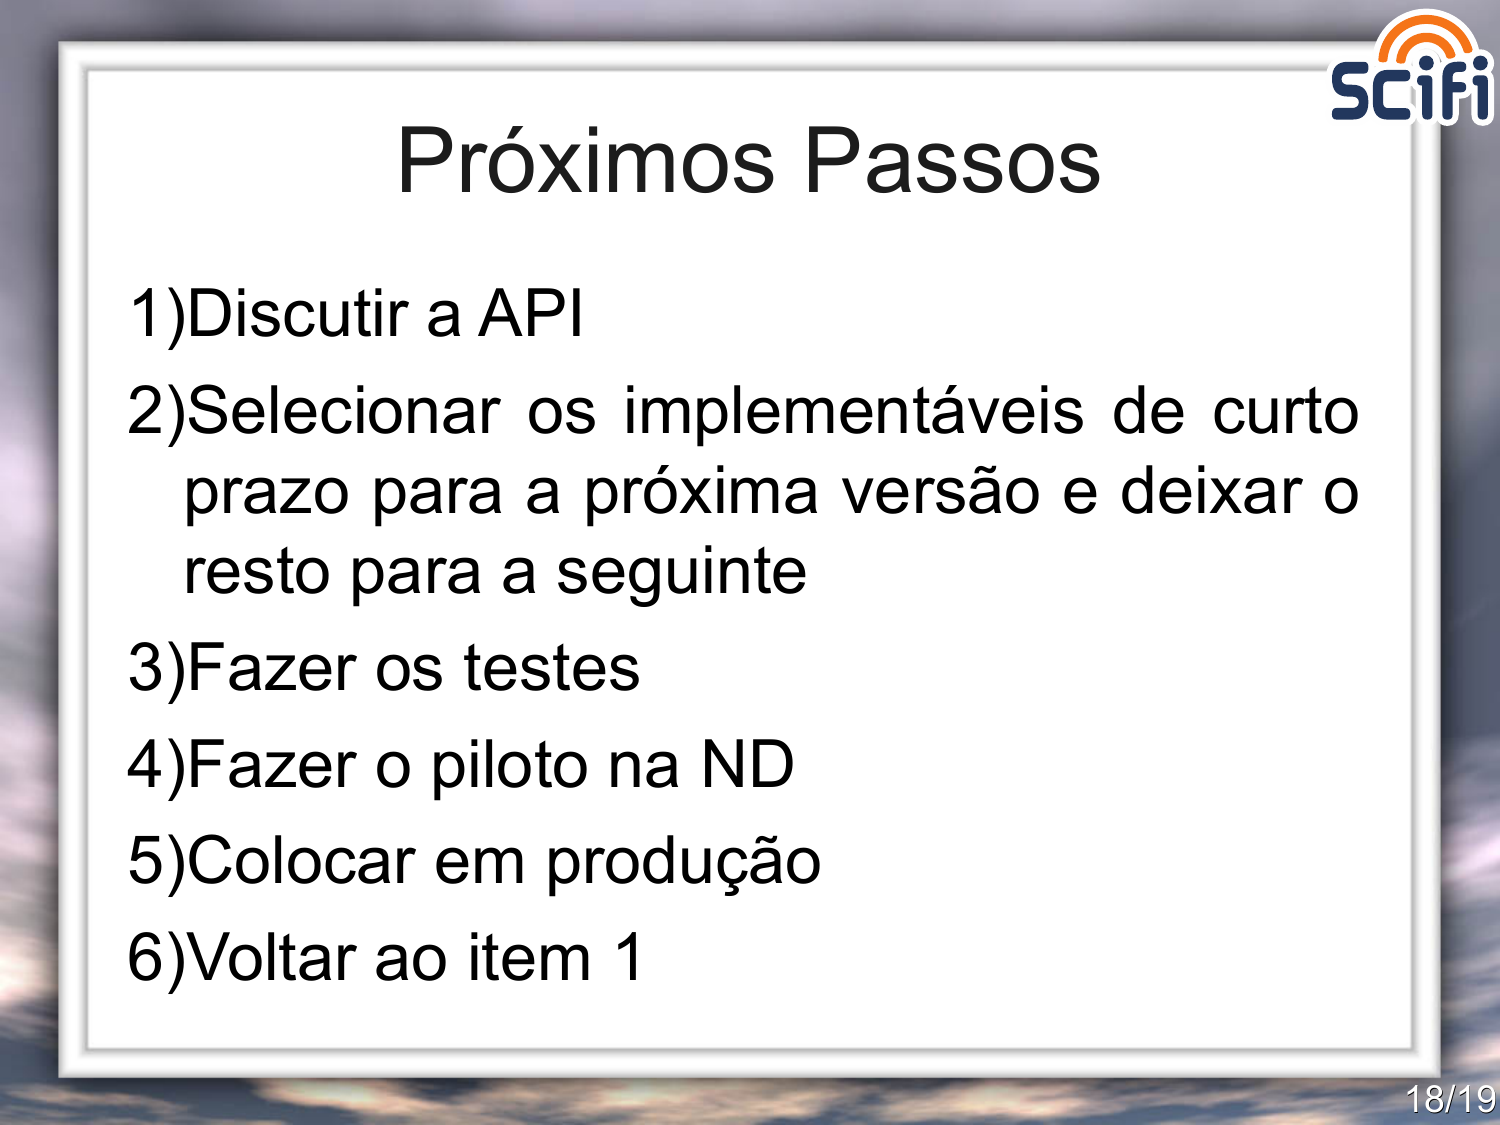

# Próximos Passos
Discutir a API
Selecionar os implementáveis de curto prazo para a próxima versão e deixar o resto para a seguinte
Fazer os testes
Fazer o piloto na ND
Colocar em produção
Voltar ao item 1